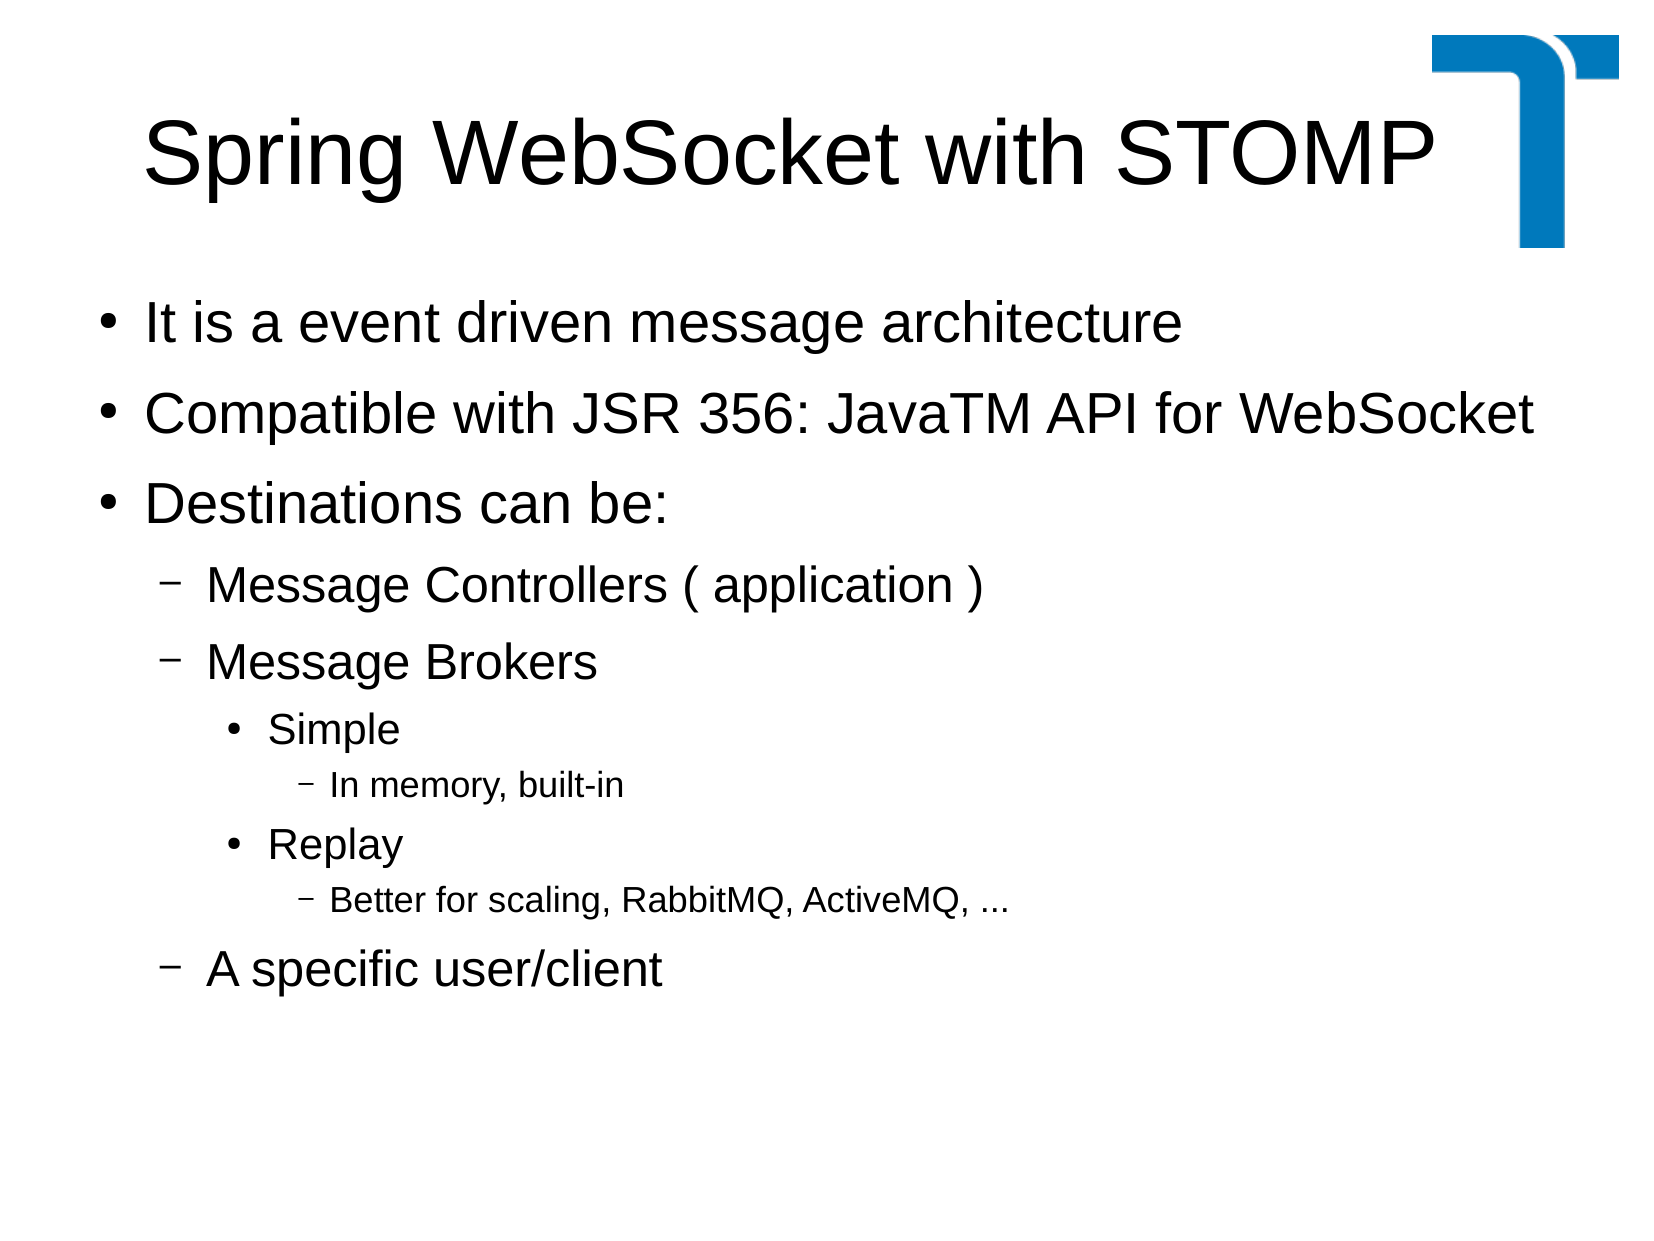

# Spring WebSocket with STOMP
It is a event driven message architecture
Compatible with JSR 356: JavaTM API for WebSocket
Destinations can be:
Message Controllers ( application )
Message Brokers
Simple
In memory, built-in
Replay
Better for scaling, RabbitMQ, ActiveMQ, ...
A specific user/client